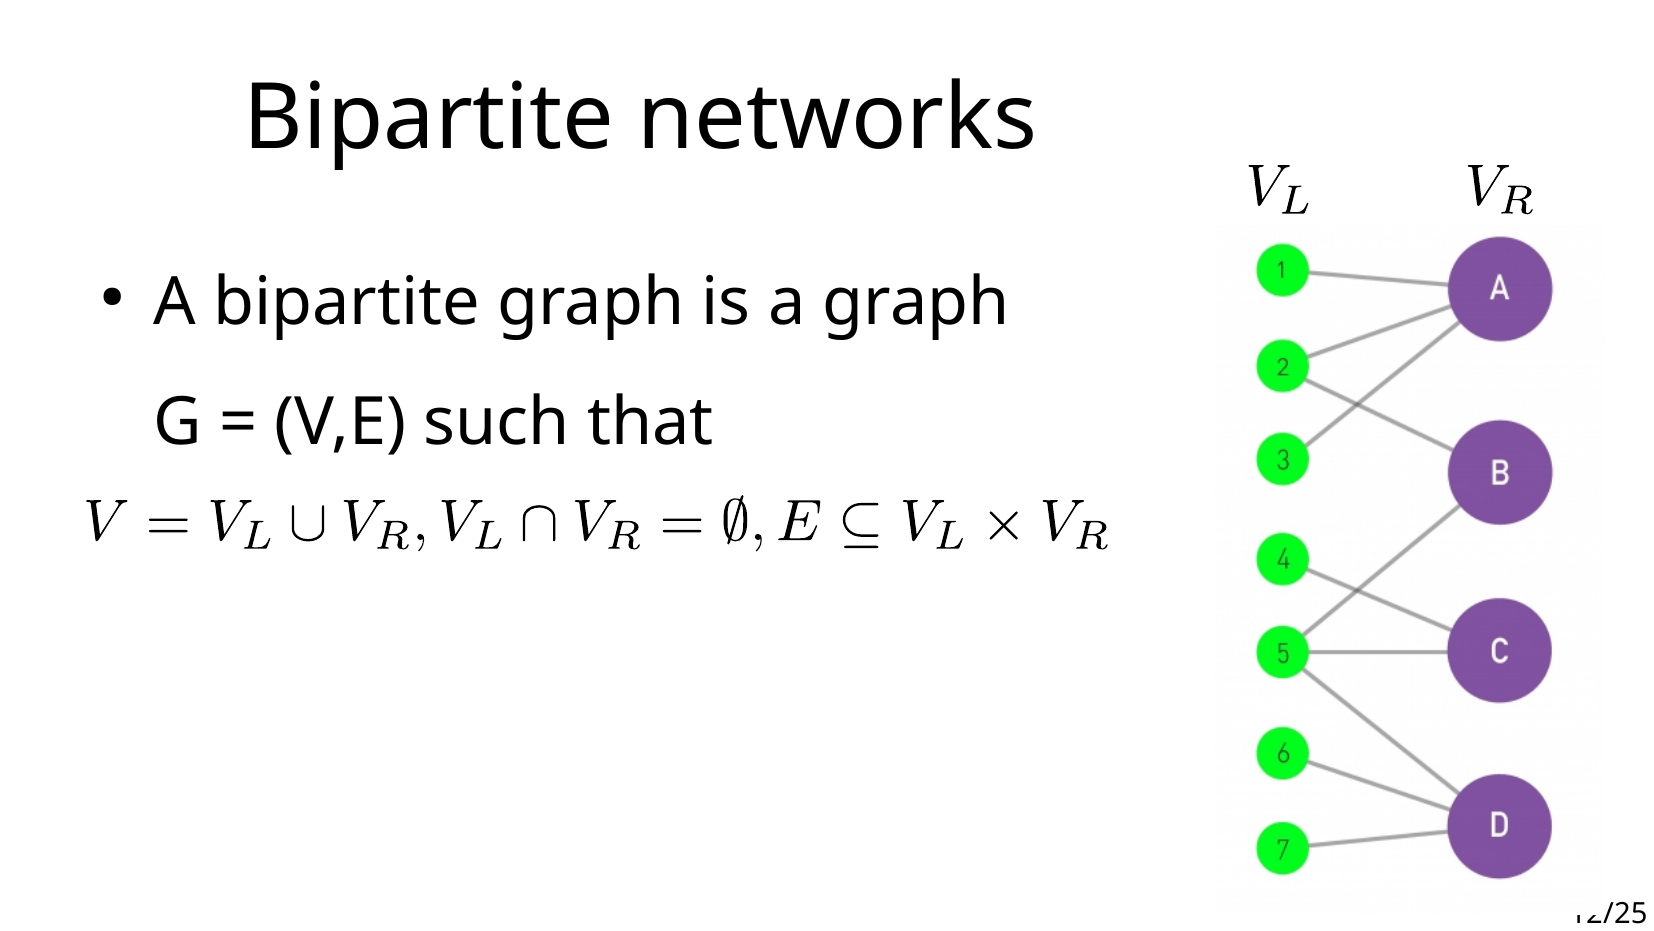

# Bipartite networks
A bipartite graph is a graph
G = (V,E) such that
12